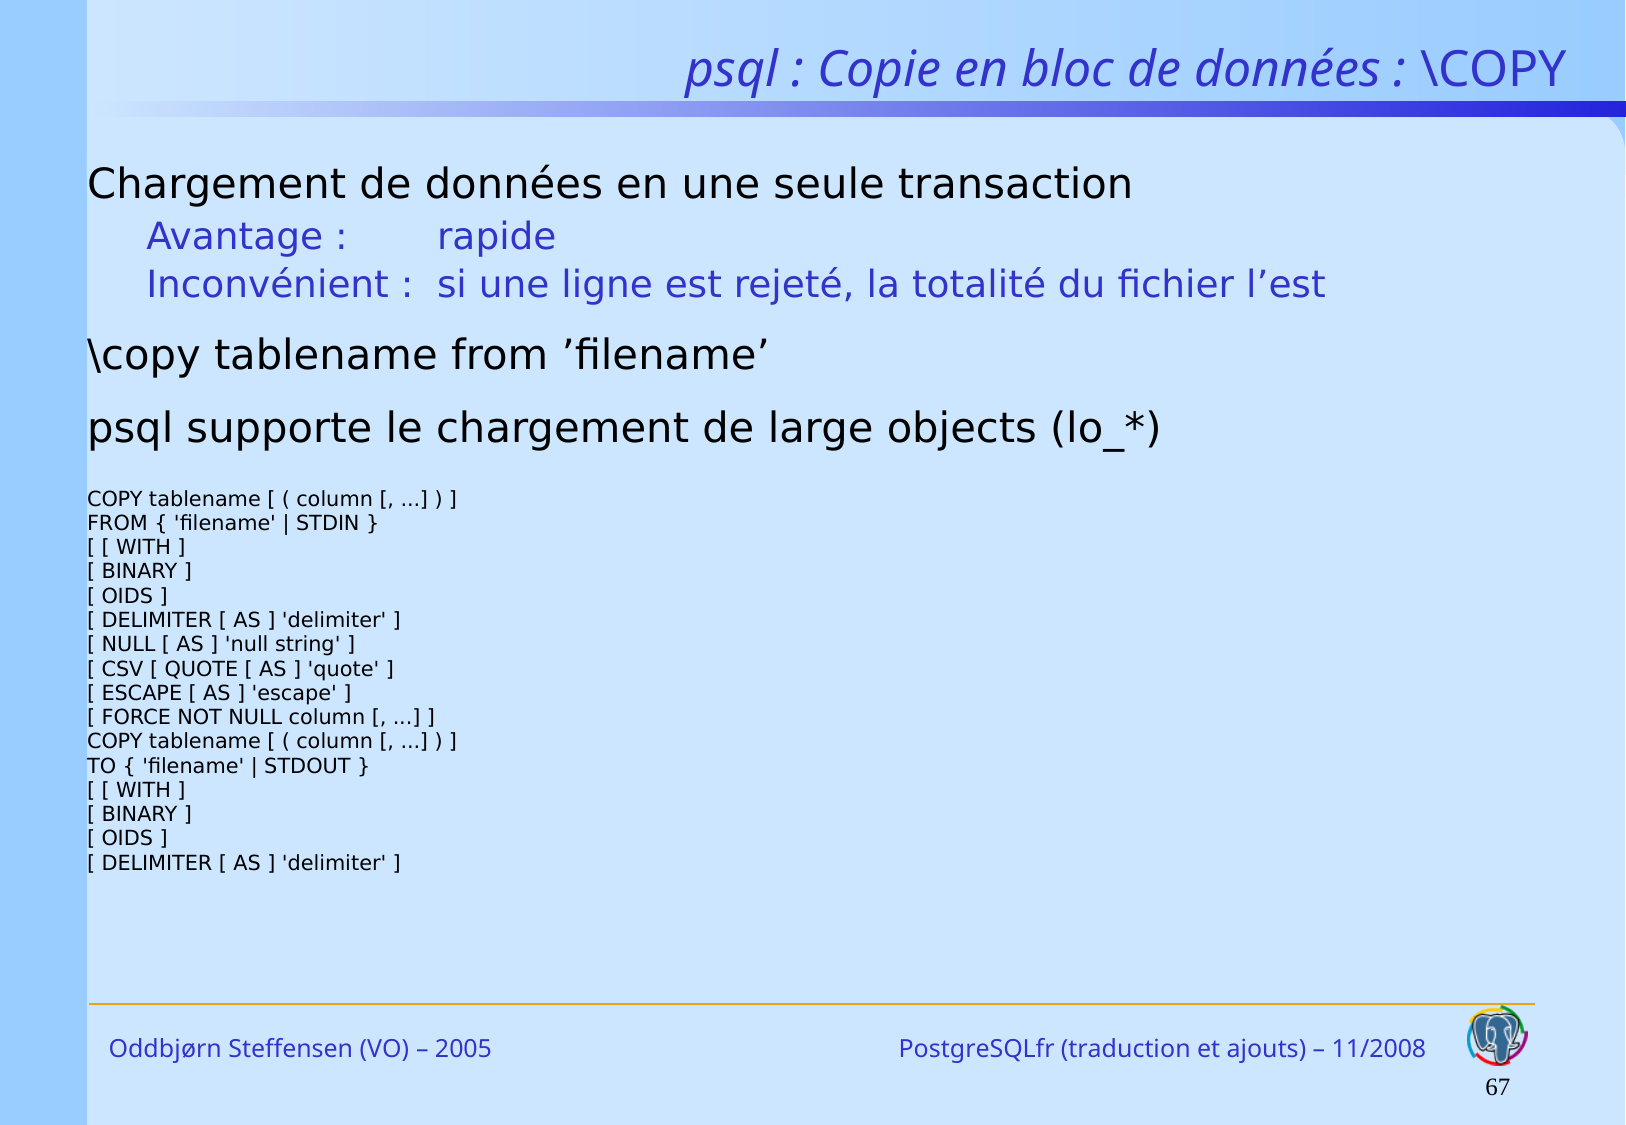

# psql : Copie en bloc de données : \COPY
Chargement de données en une seule transaction
Avantage : 		rapide
Inconvénient :	si une ligne est rejeté, la totalité du fichier l’est
\copy tablename from ’filename’
psql supporte le chargement de large objects (lo_*)
COPY tablename [ ( column [, ...] ) ]
FROM { 'filename' | STDIN }
[ [ WITH ]
[ BINARY ]
[ OIDS ]
[ DELIMITER [ AS ] 'delimiter' ]
[ NULL [ AS ] 'null string' ]
[ CSV [ QUOTE [ AS ] 'quote' ]
[ ESCAPE [ AS ] 'escape' ]
[ FORCE NOT NULL column [, ...] ]
COPY tablename [ ( column [, ...] ) ]
TO { 'filename' | STDOUT }
[ [ WITH ]
[ BINARY ]
[ OIDS ]
[ DELIMITER [ AS ] 'delimiter' ]